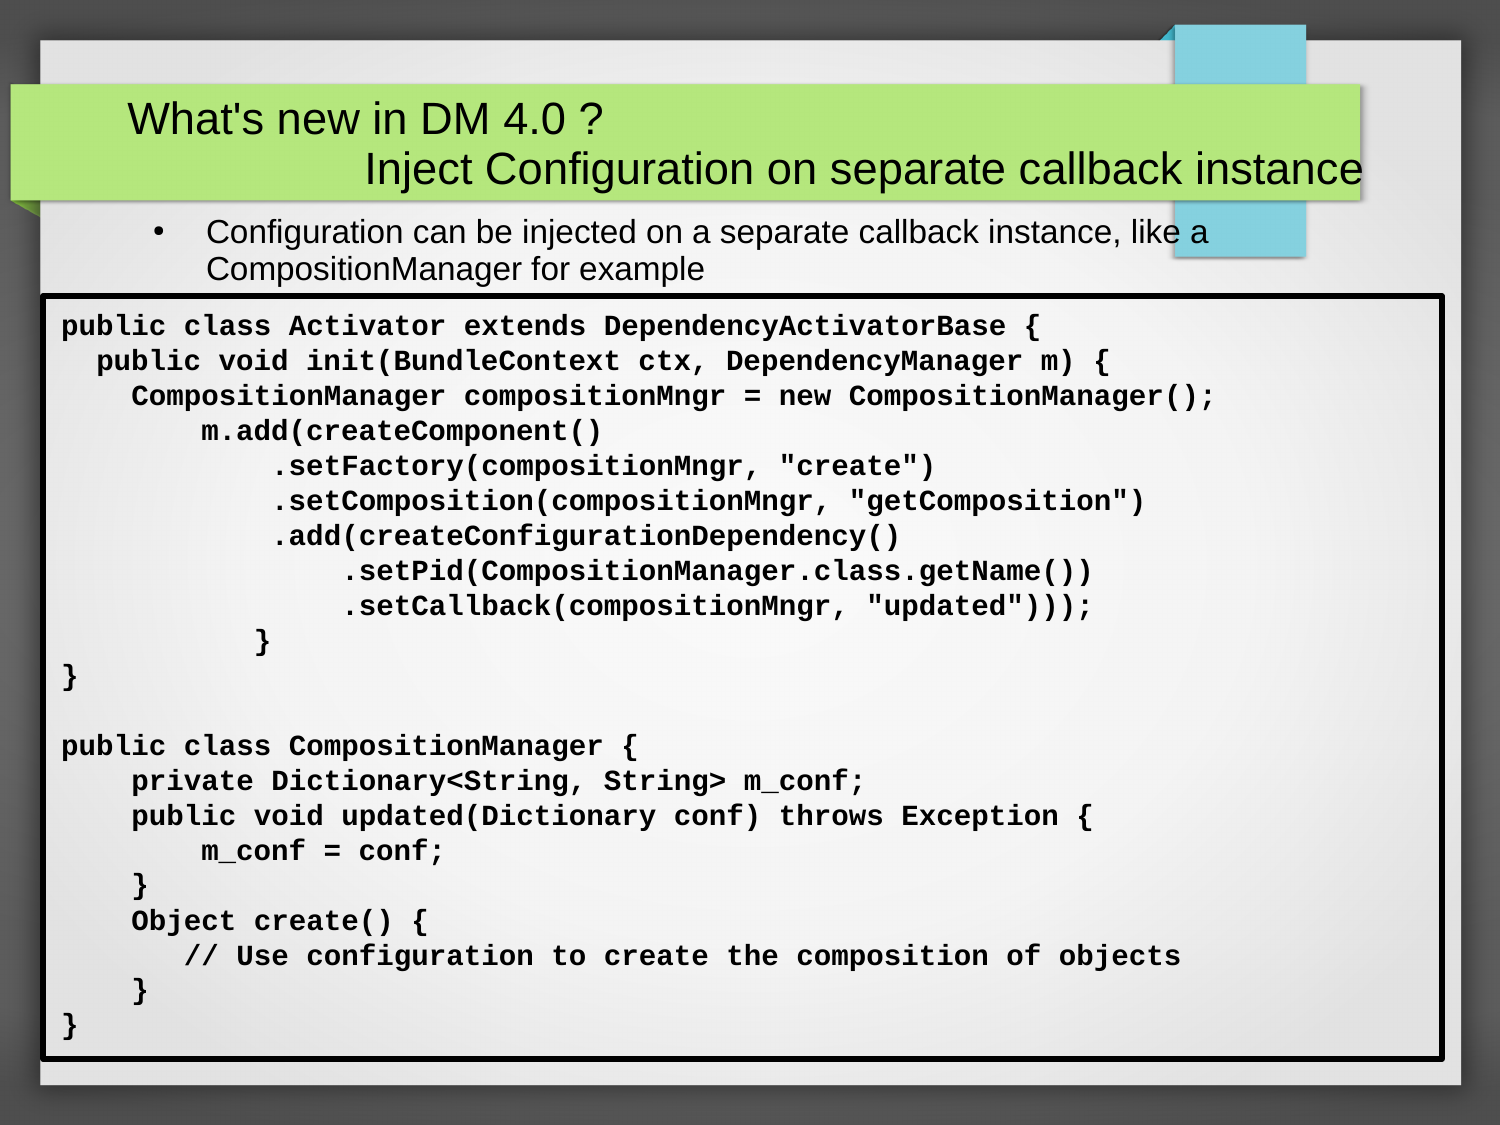

# What's new in DM 4.0 ? Inject Configuration on separate callback instance
Configuration can be injected on a separate callback instance, like a CompositionManager for example
public class Activator extends DependencyActivatorBase {
 public void init(BundleContext ctx, DependencyManager m) {
 CompositionManager compositionMngr = new CompositionManager();
 m.add(createComponent()
 .setFactory(compositionMngr, "create")
 .setComposition(compositionMngr, "getComposition")
 .add(createConfigurationDependency()
 .setPid(CompositionManager.class.getName())
 .setCallback(compositionMngr, "updated")));
 }
}
public class CompositionManager {
 private Dictionary<String, String> m_conf;
 public void updated(Dictionary conf) throws Exception {
 m_conf = conf;
 }
 Object create() {
 // Use configuration to create the composition of objects
 }
}